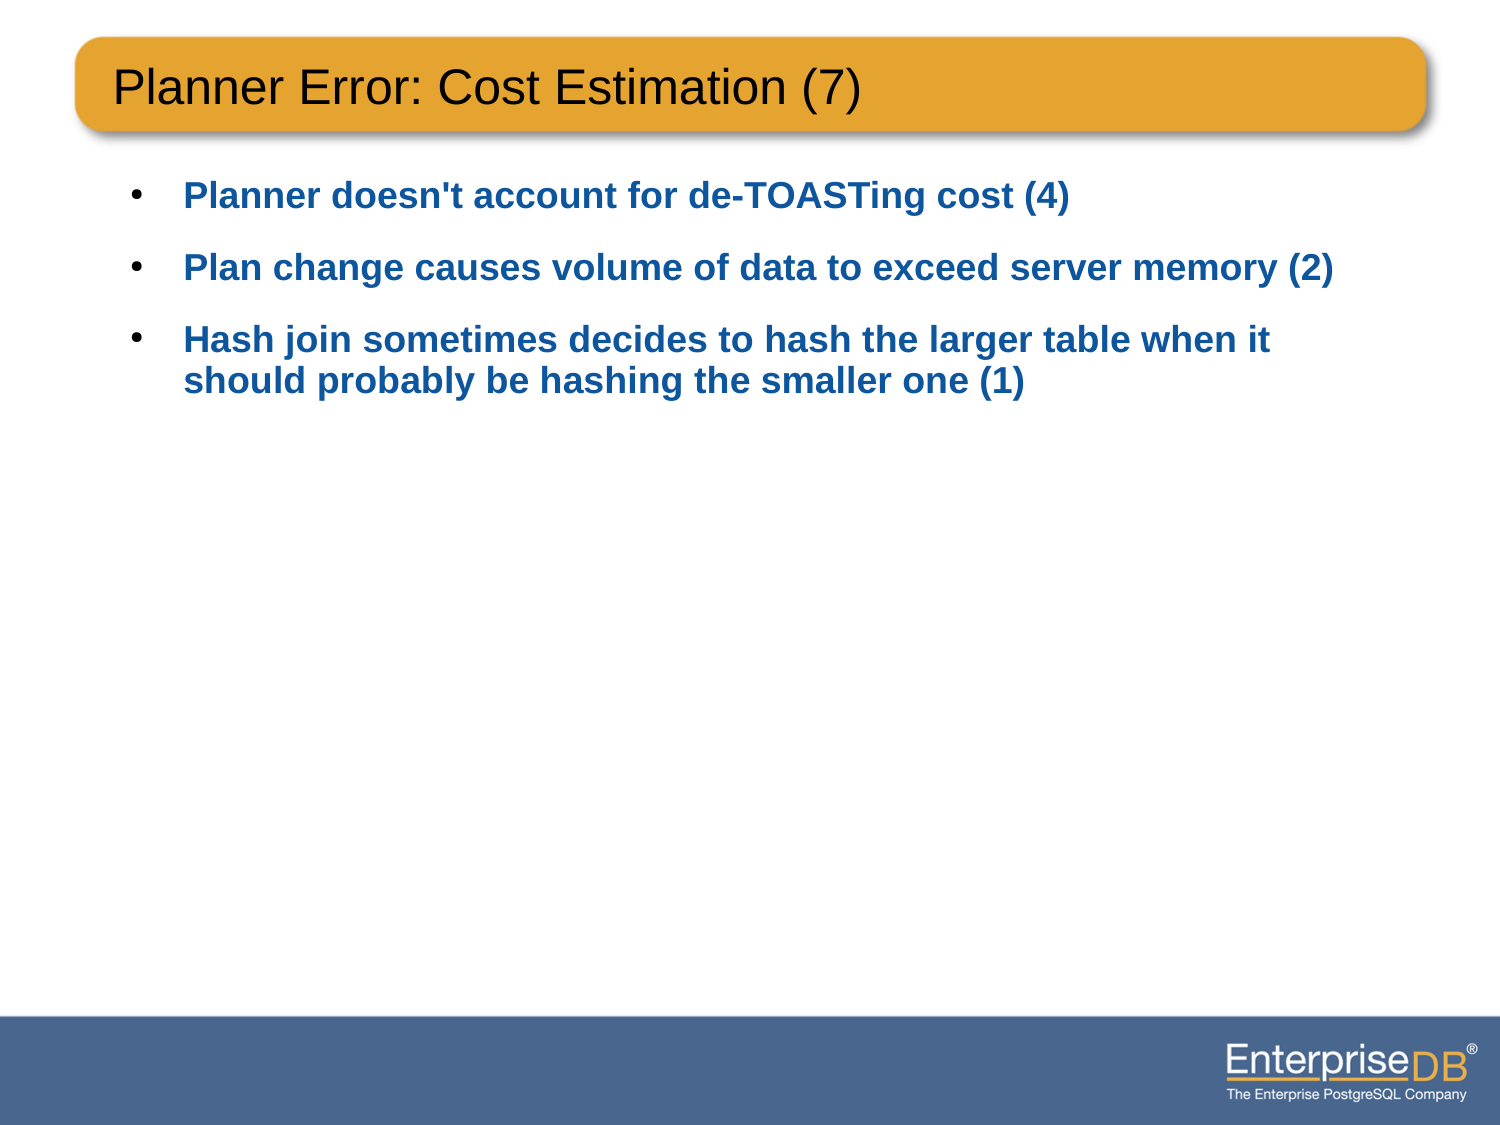

# Planner Error: Cost Estimation (7)
Planner doesn't account for de-TOASTing cost (4)
Plan change causes volume of data to exceed server memory (2)
Hash join sometimes decides to hash the larger table when it should probably be hashing the smaller one (1)